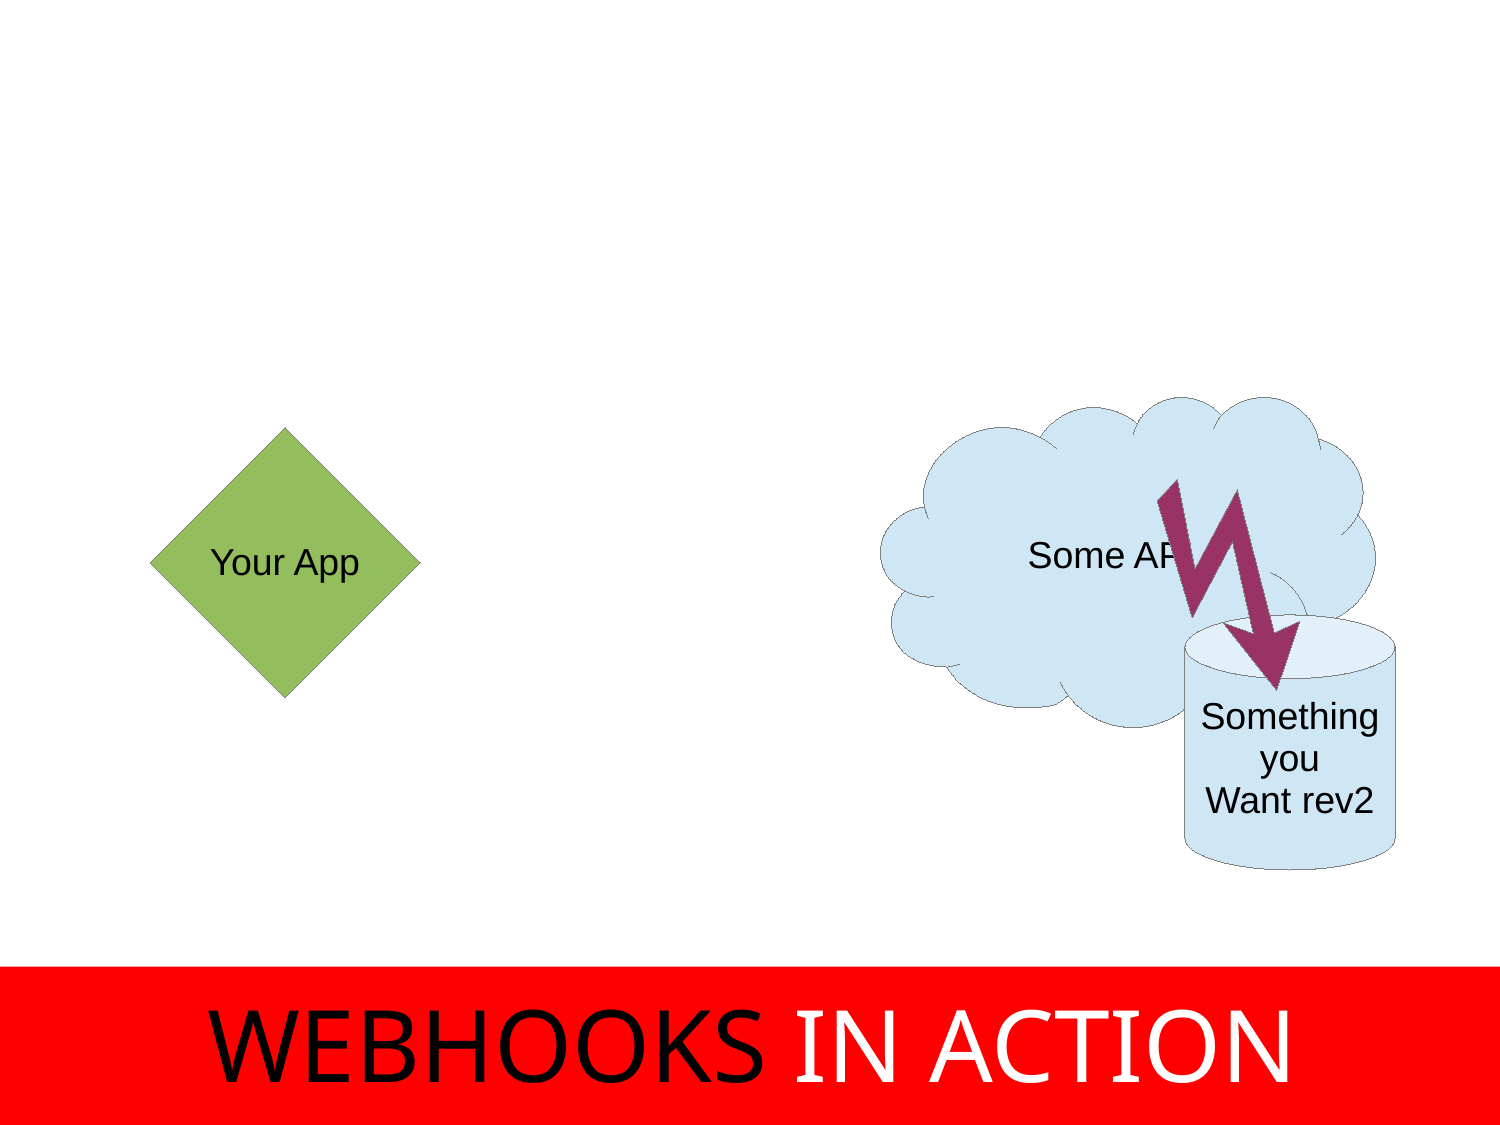

Some API
Your App
Something
you
Want rev2
# WEBHOOKS IN ACTION